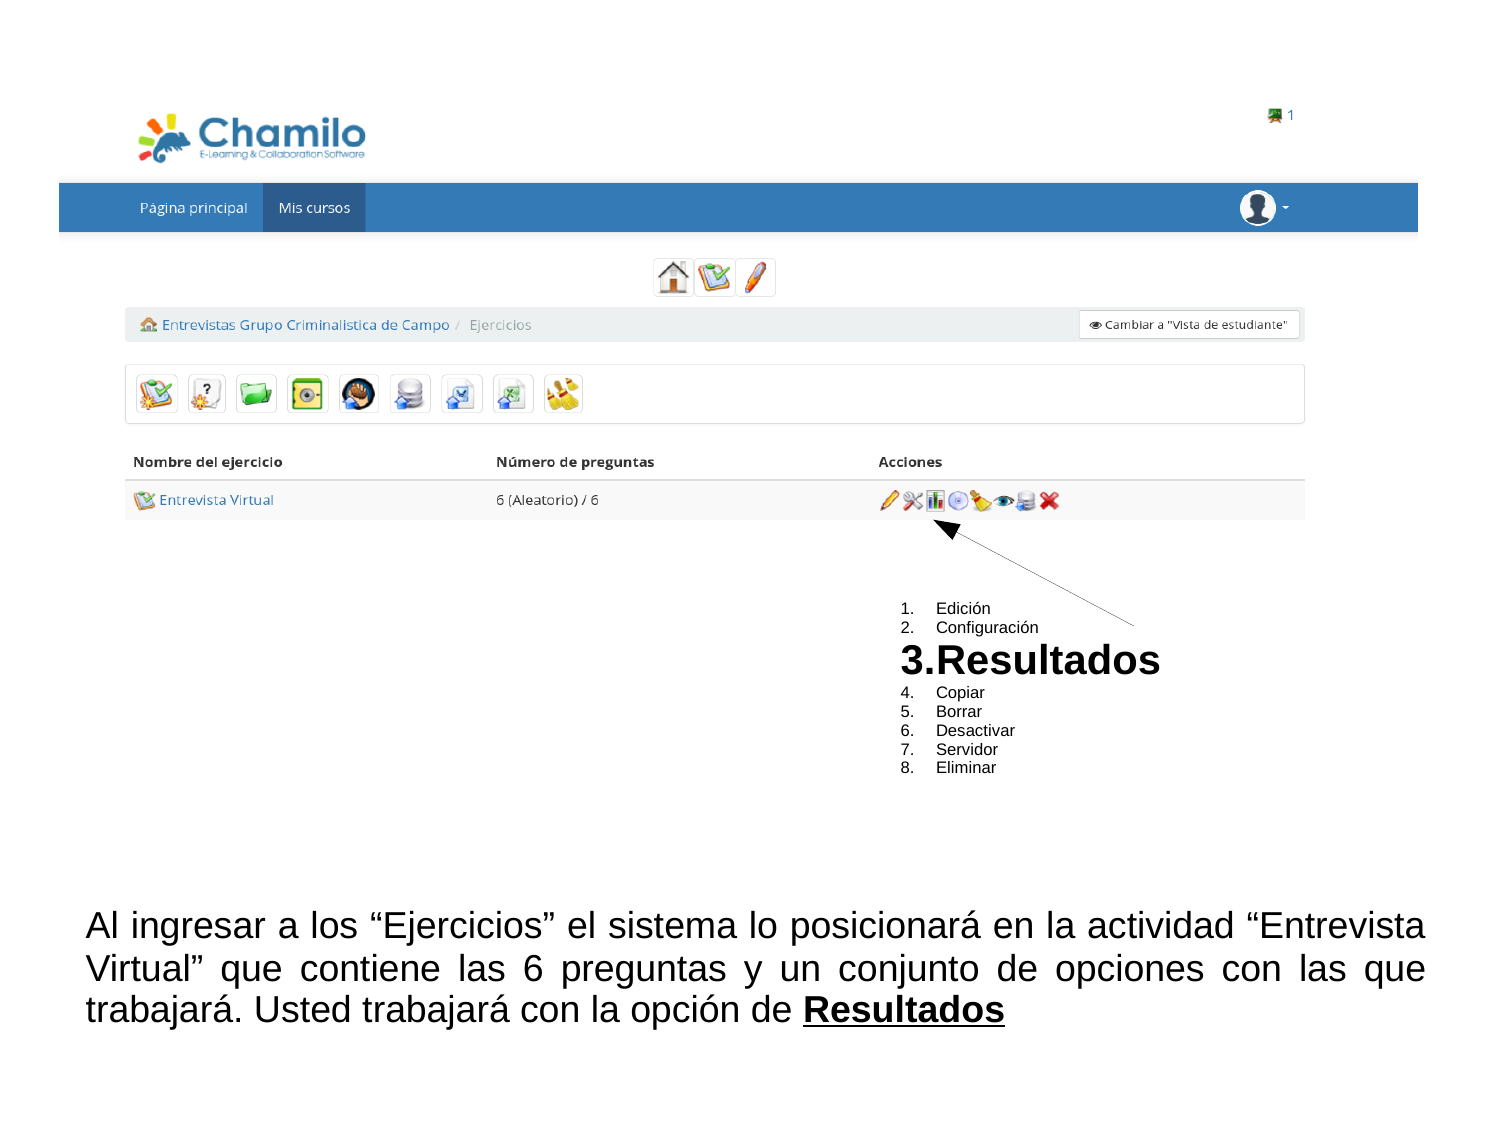

Edición
Configuración
Resultados
Copiar
Borrar
Desactivar
Servidor
Eliminar
Al ingresar a los “Ejercicios” el sistema lo posicionará en la actividad “Entrevista Virtual” que contiene las 6 preguntas y un conjunto de opciones con las que trabajará. Usted trabajará con la opción de Resultados